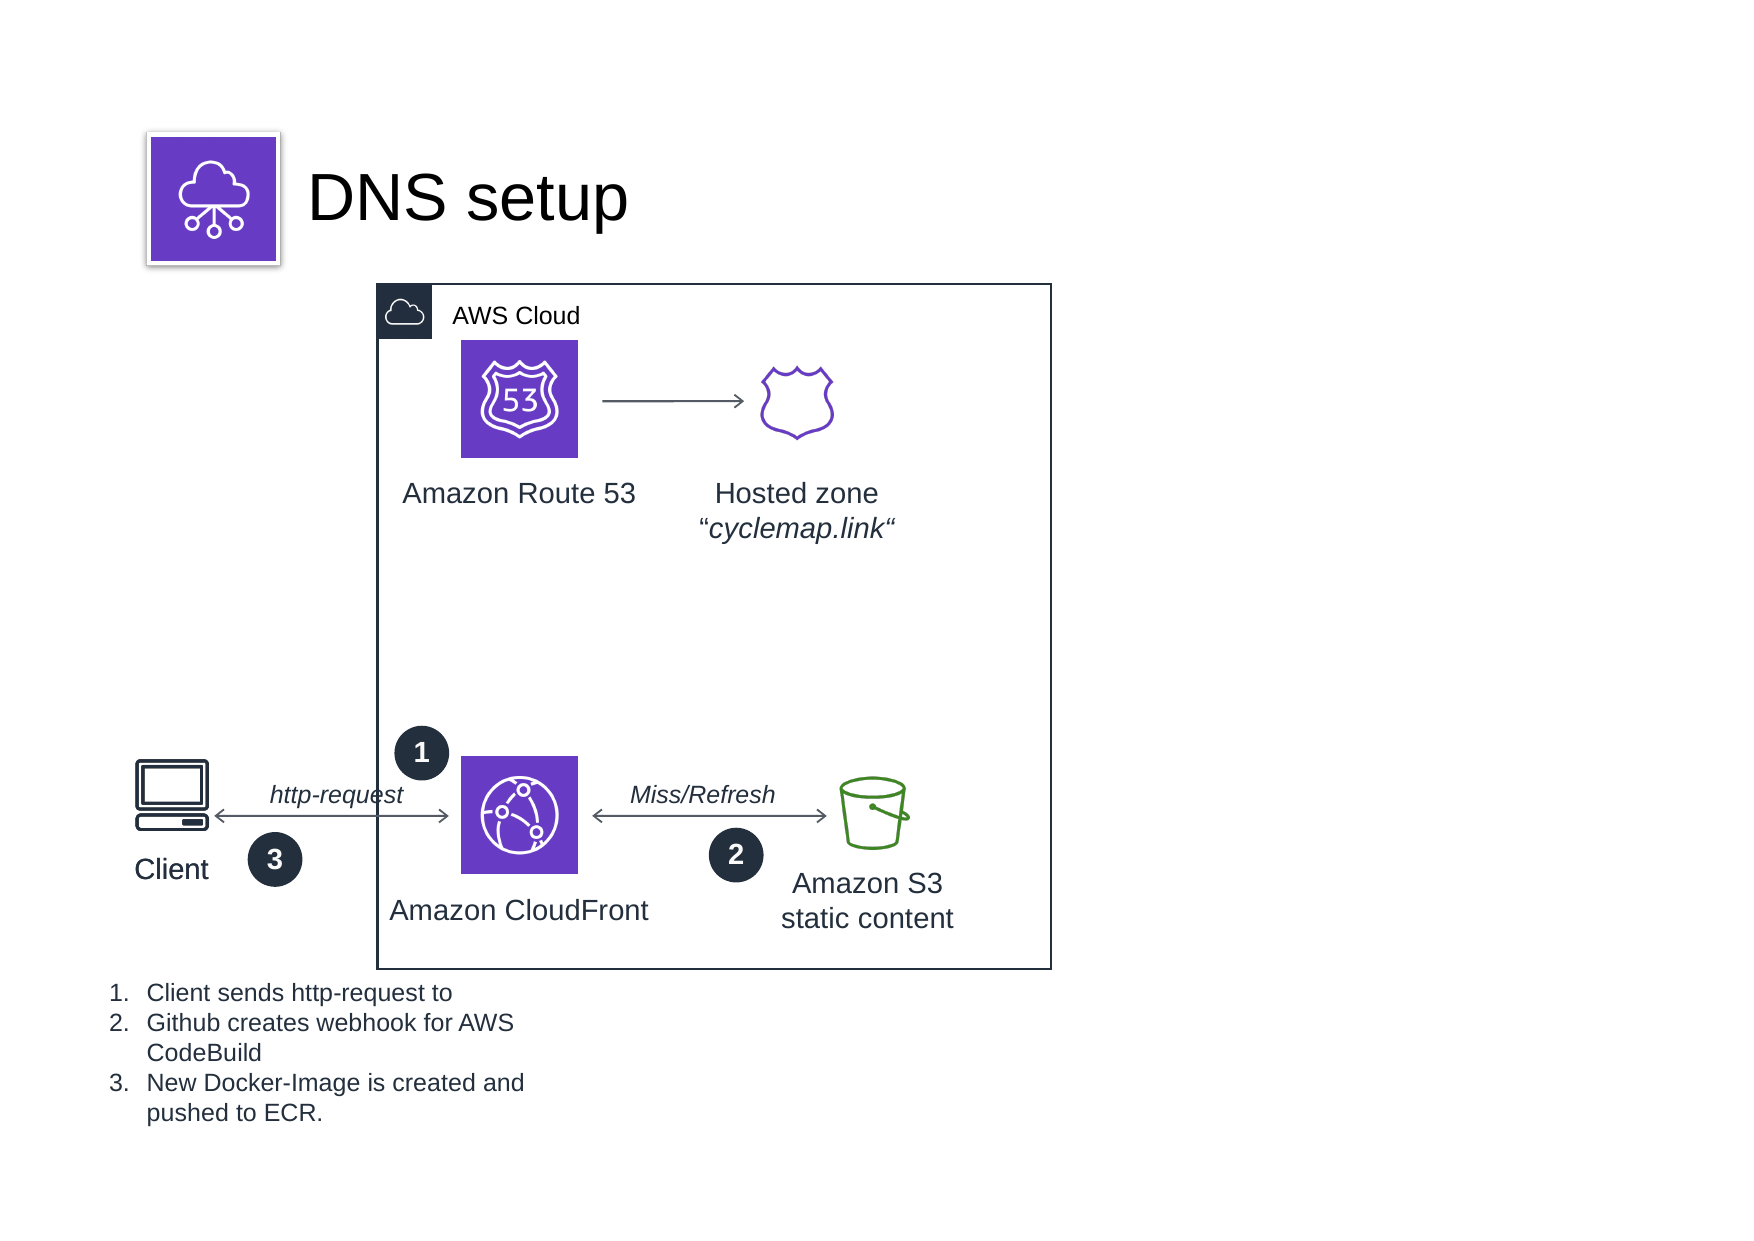

# DNS setup
AWS Cloud
Amazon Route 53
Hosted zone
“cyclemap.link“
1
http-request
Miss/Refresh
2
3
Client
Client
Amazon S3
static content
Amazon CloudFront
Client sends http-request to
Github creates webhook for AWS CodeBuild
New Docker-Image is created and pushed to ECR.